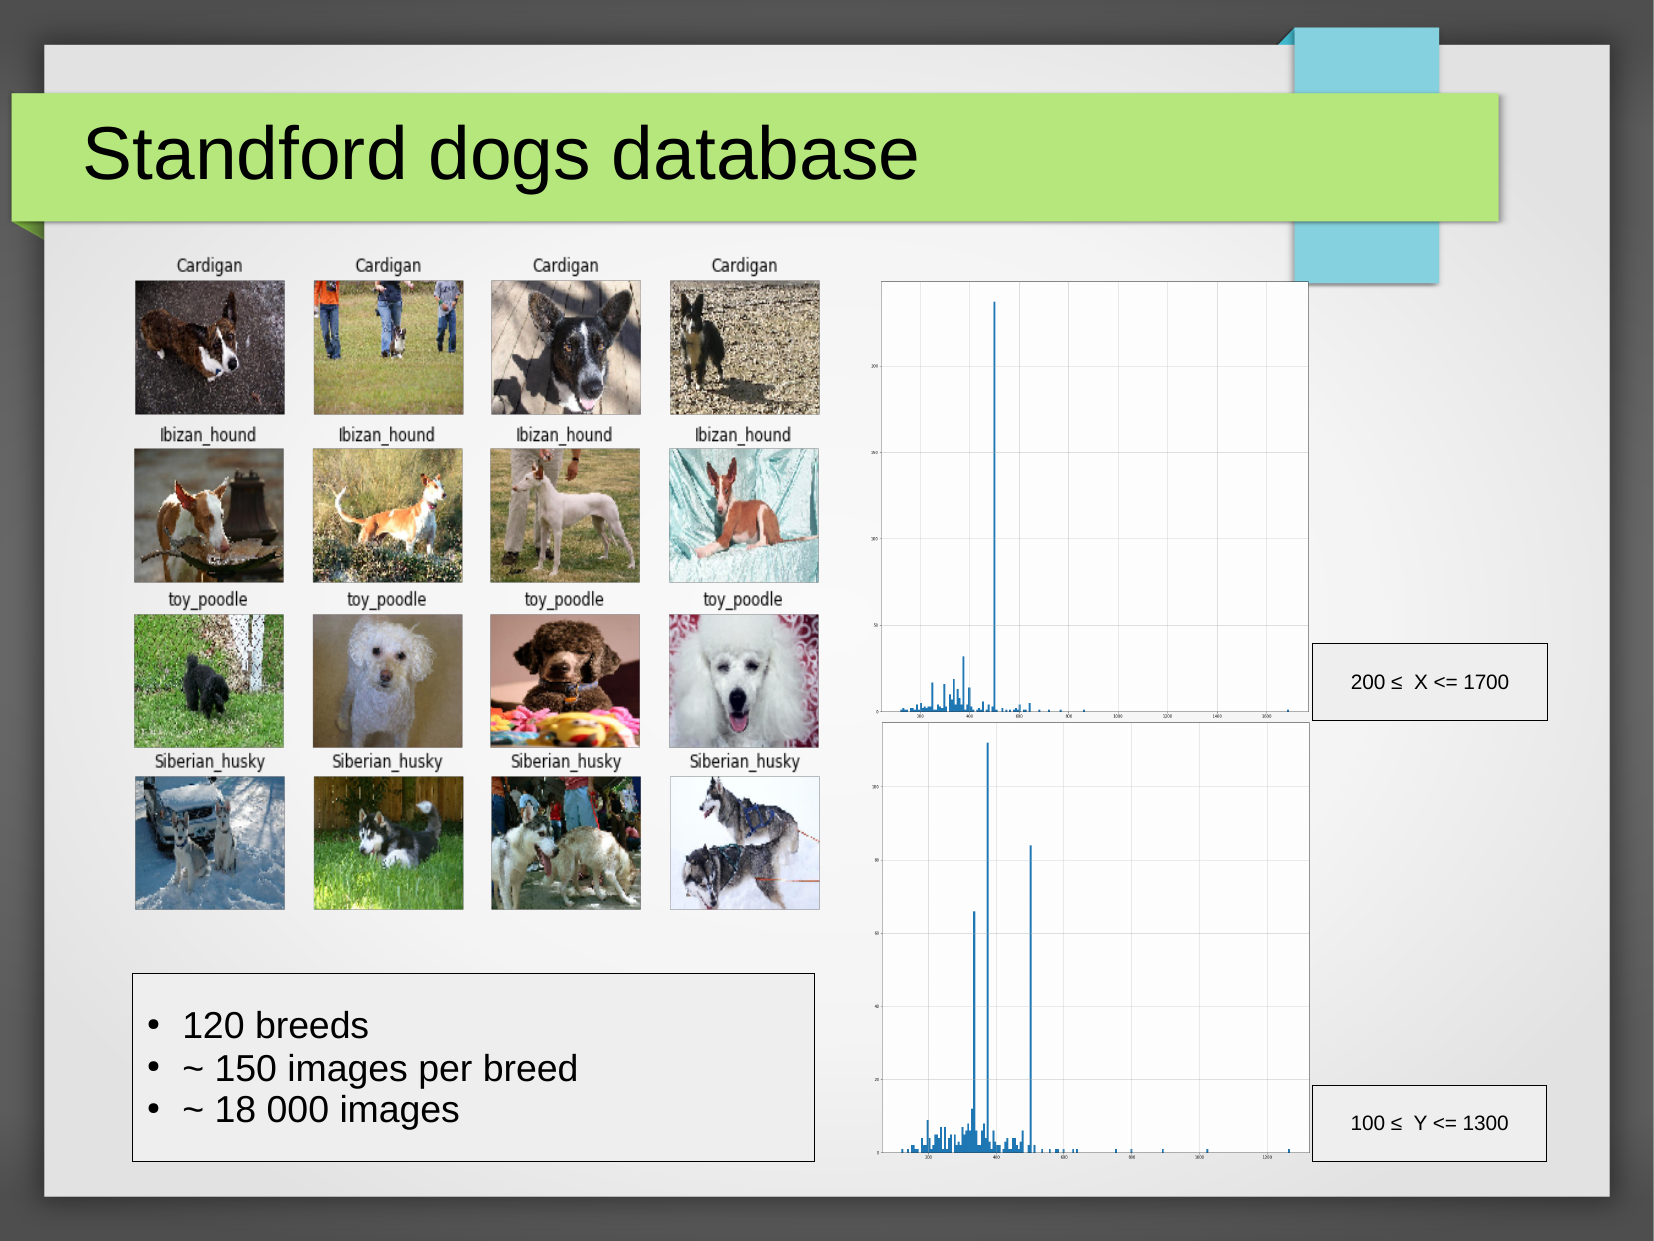

# Standford dogs database
200 ≤ X <= 1700
120 breeds
~ 150 images per breed
~ 18 000 images
100 ≤ Y <= 1300